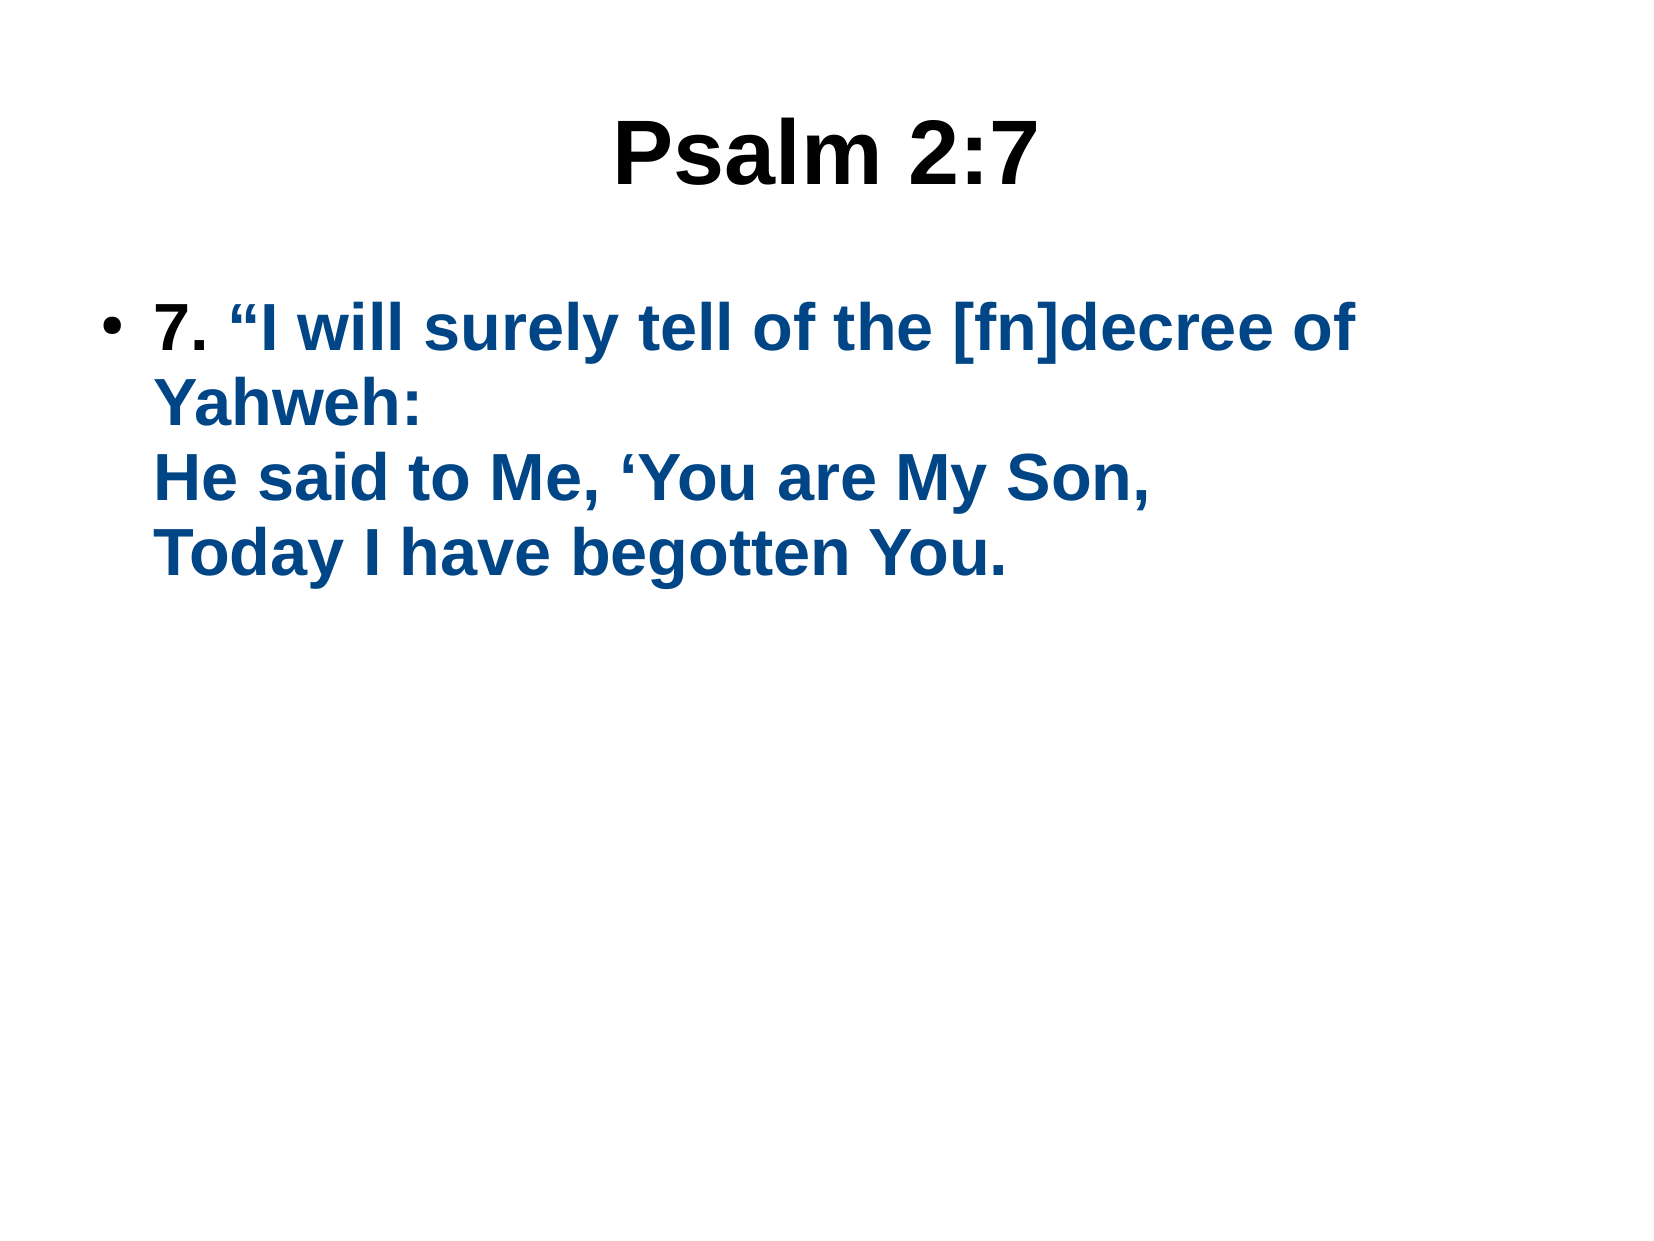

# Psalm 2:7
7. “I will surely tell of the [fn]decree of Yahweh:
He said to Me, ‘You are My Son,
Today I have begotten You.